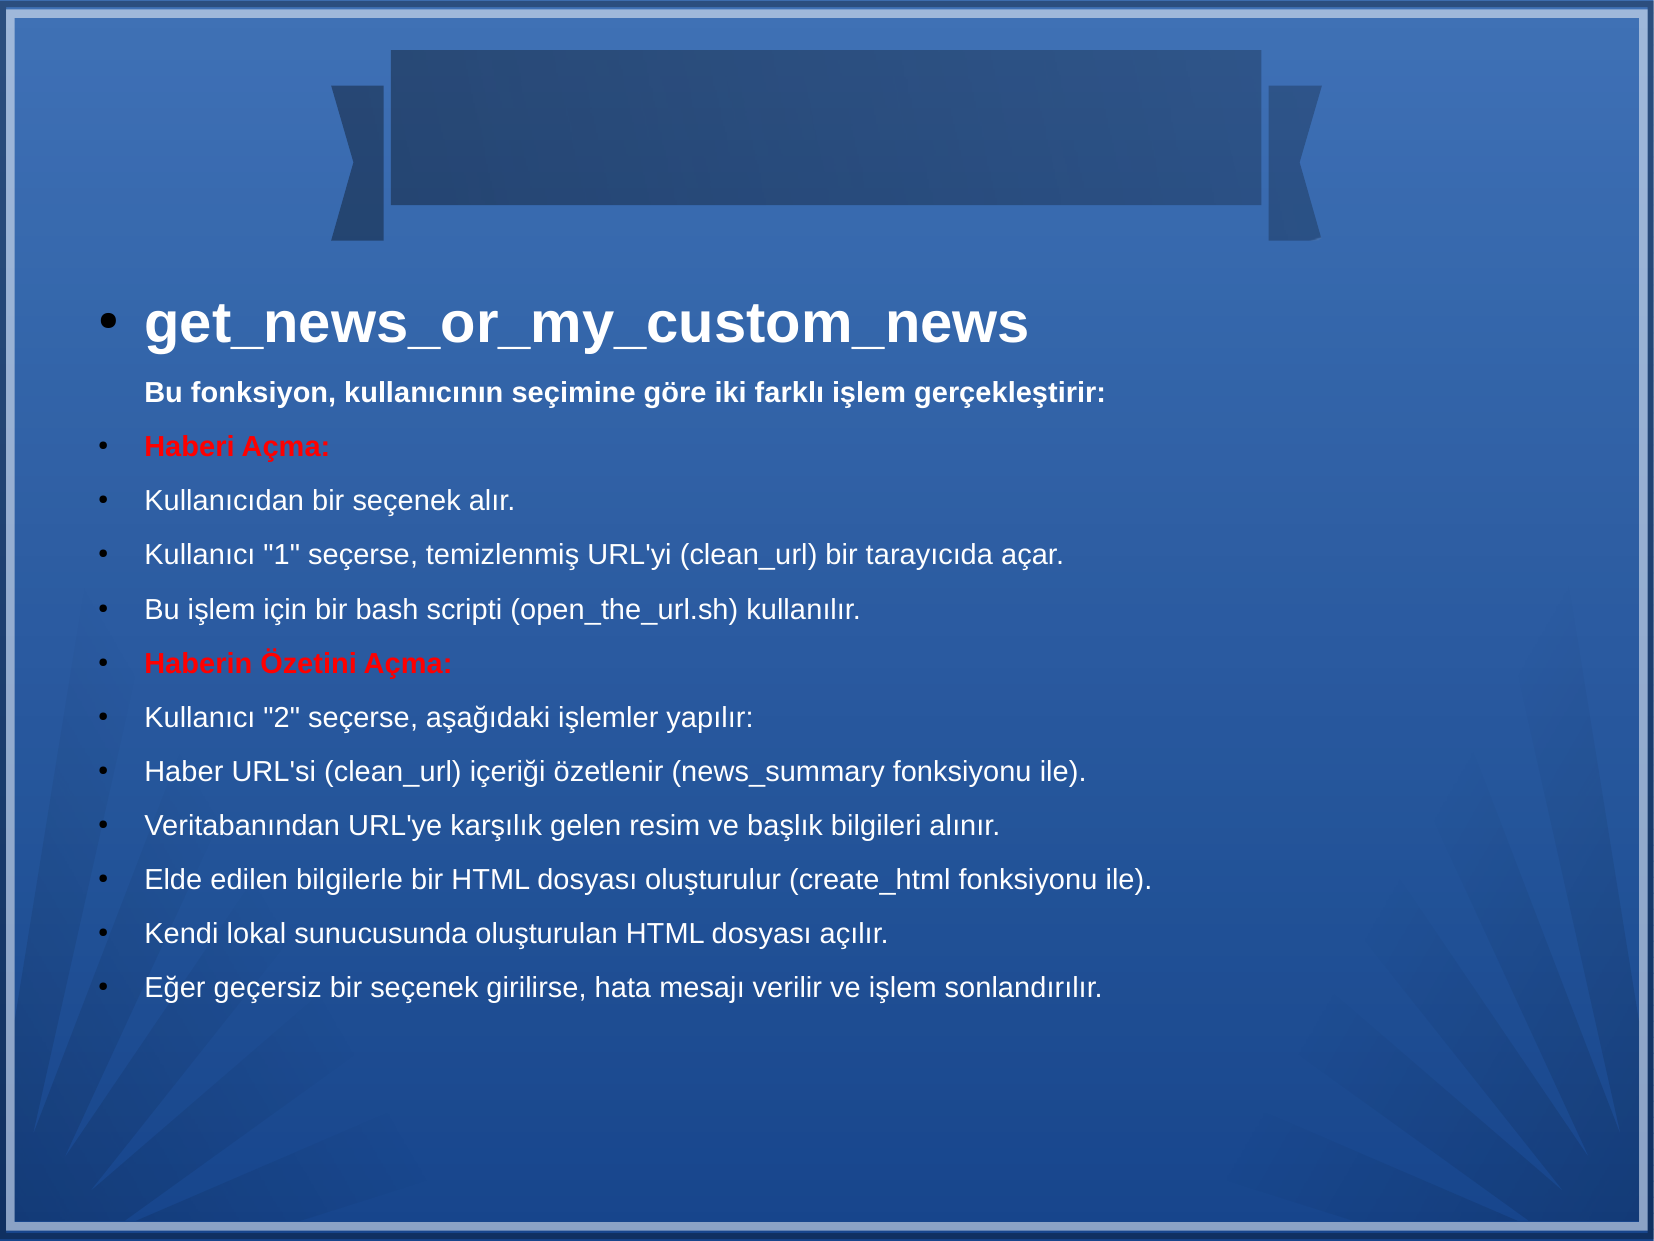

# get_news_or_my_custom_news
Bu fonksiyon, kullanıcının seçimine göre iki farklı işlem gerçekleştirir:
Haberi Açma:
Kullanıcıdan bir seçenek alır.
Kullanıcı "1" seçerse, temizlenmiş URL'yi (clean_url) bir tarayıcıda açar.
Bu işlem için bir bash scripti (open_the_url.sh) kullanılır.
Haberin Özetini Açma:
Kullanıcı "2" seçerse, aşağıdaki işlemler yapılır:
Haber URL'si (clean_url) içeriği özetlenir (news_summary fonksiyonu ile).
Veritabanından URL'ye karşılık gelen resim ve başlık bilgileri alınır.
Elde edilen bilgilerle bir HTML dosyası oluşturulur (create_html fonksiyonu ile).
Kendi lokal sunucusunda oluşturulan HTML dosyası açılır.
Eğer geçersiz bir seçenek girilirse, hata mesajı verilir ve işlem sonlandırılır.